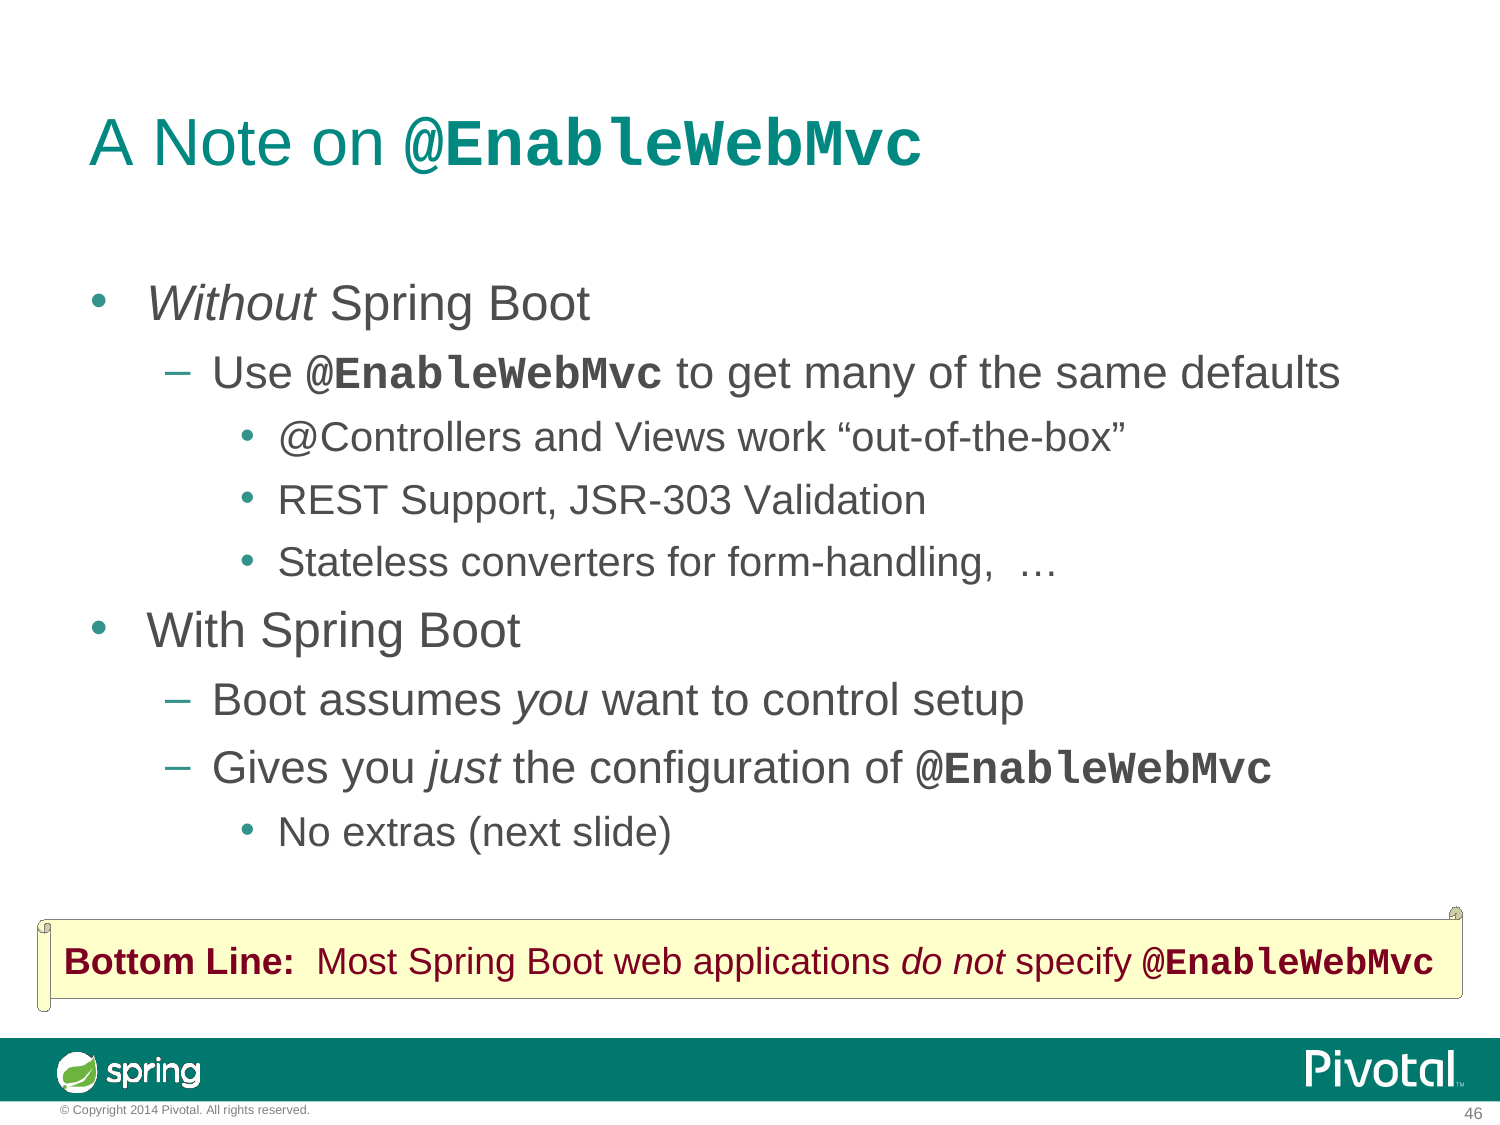

# A Note on @EnableWebMvc
Without Spring Boot
Use @EnableWebMvc to get many of the same defaults
@Controllers and Views work “out-of-the-box”
REST Support, JSR-303 Validation
Stateless converters for form-handling, …
With Spring Boot
Boot assumes you want to control setup
Gives you just the configuration of @EnableWebMvc
No extras (next slide)
Bottom Line: Most Spring Boot web applications do not specify @EnableWebMvc